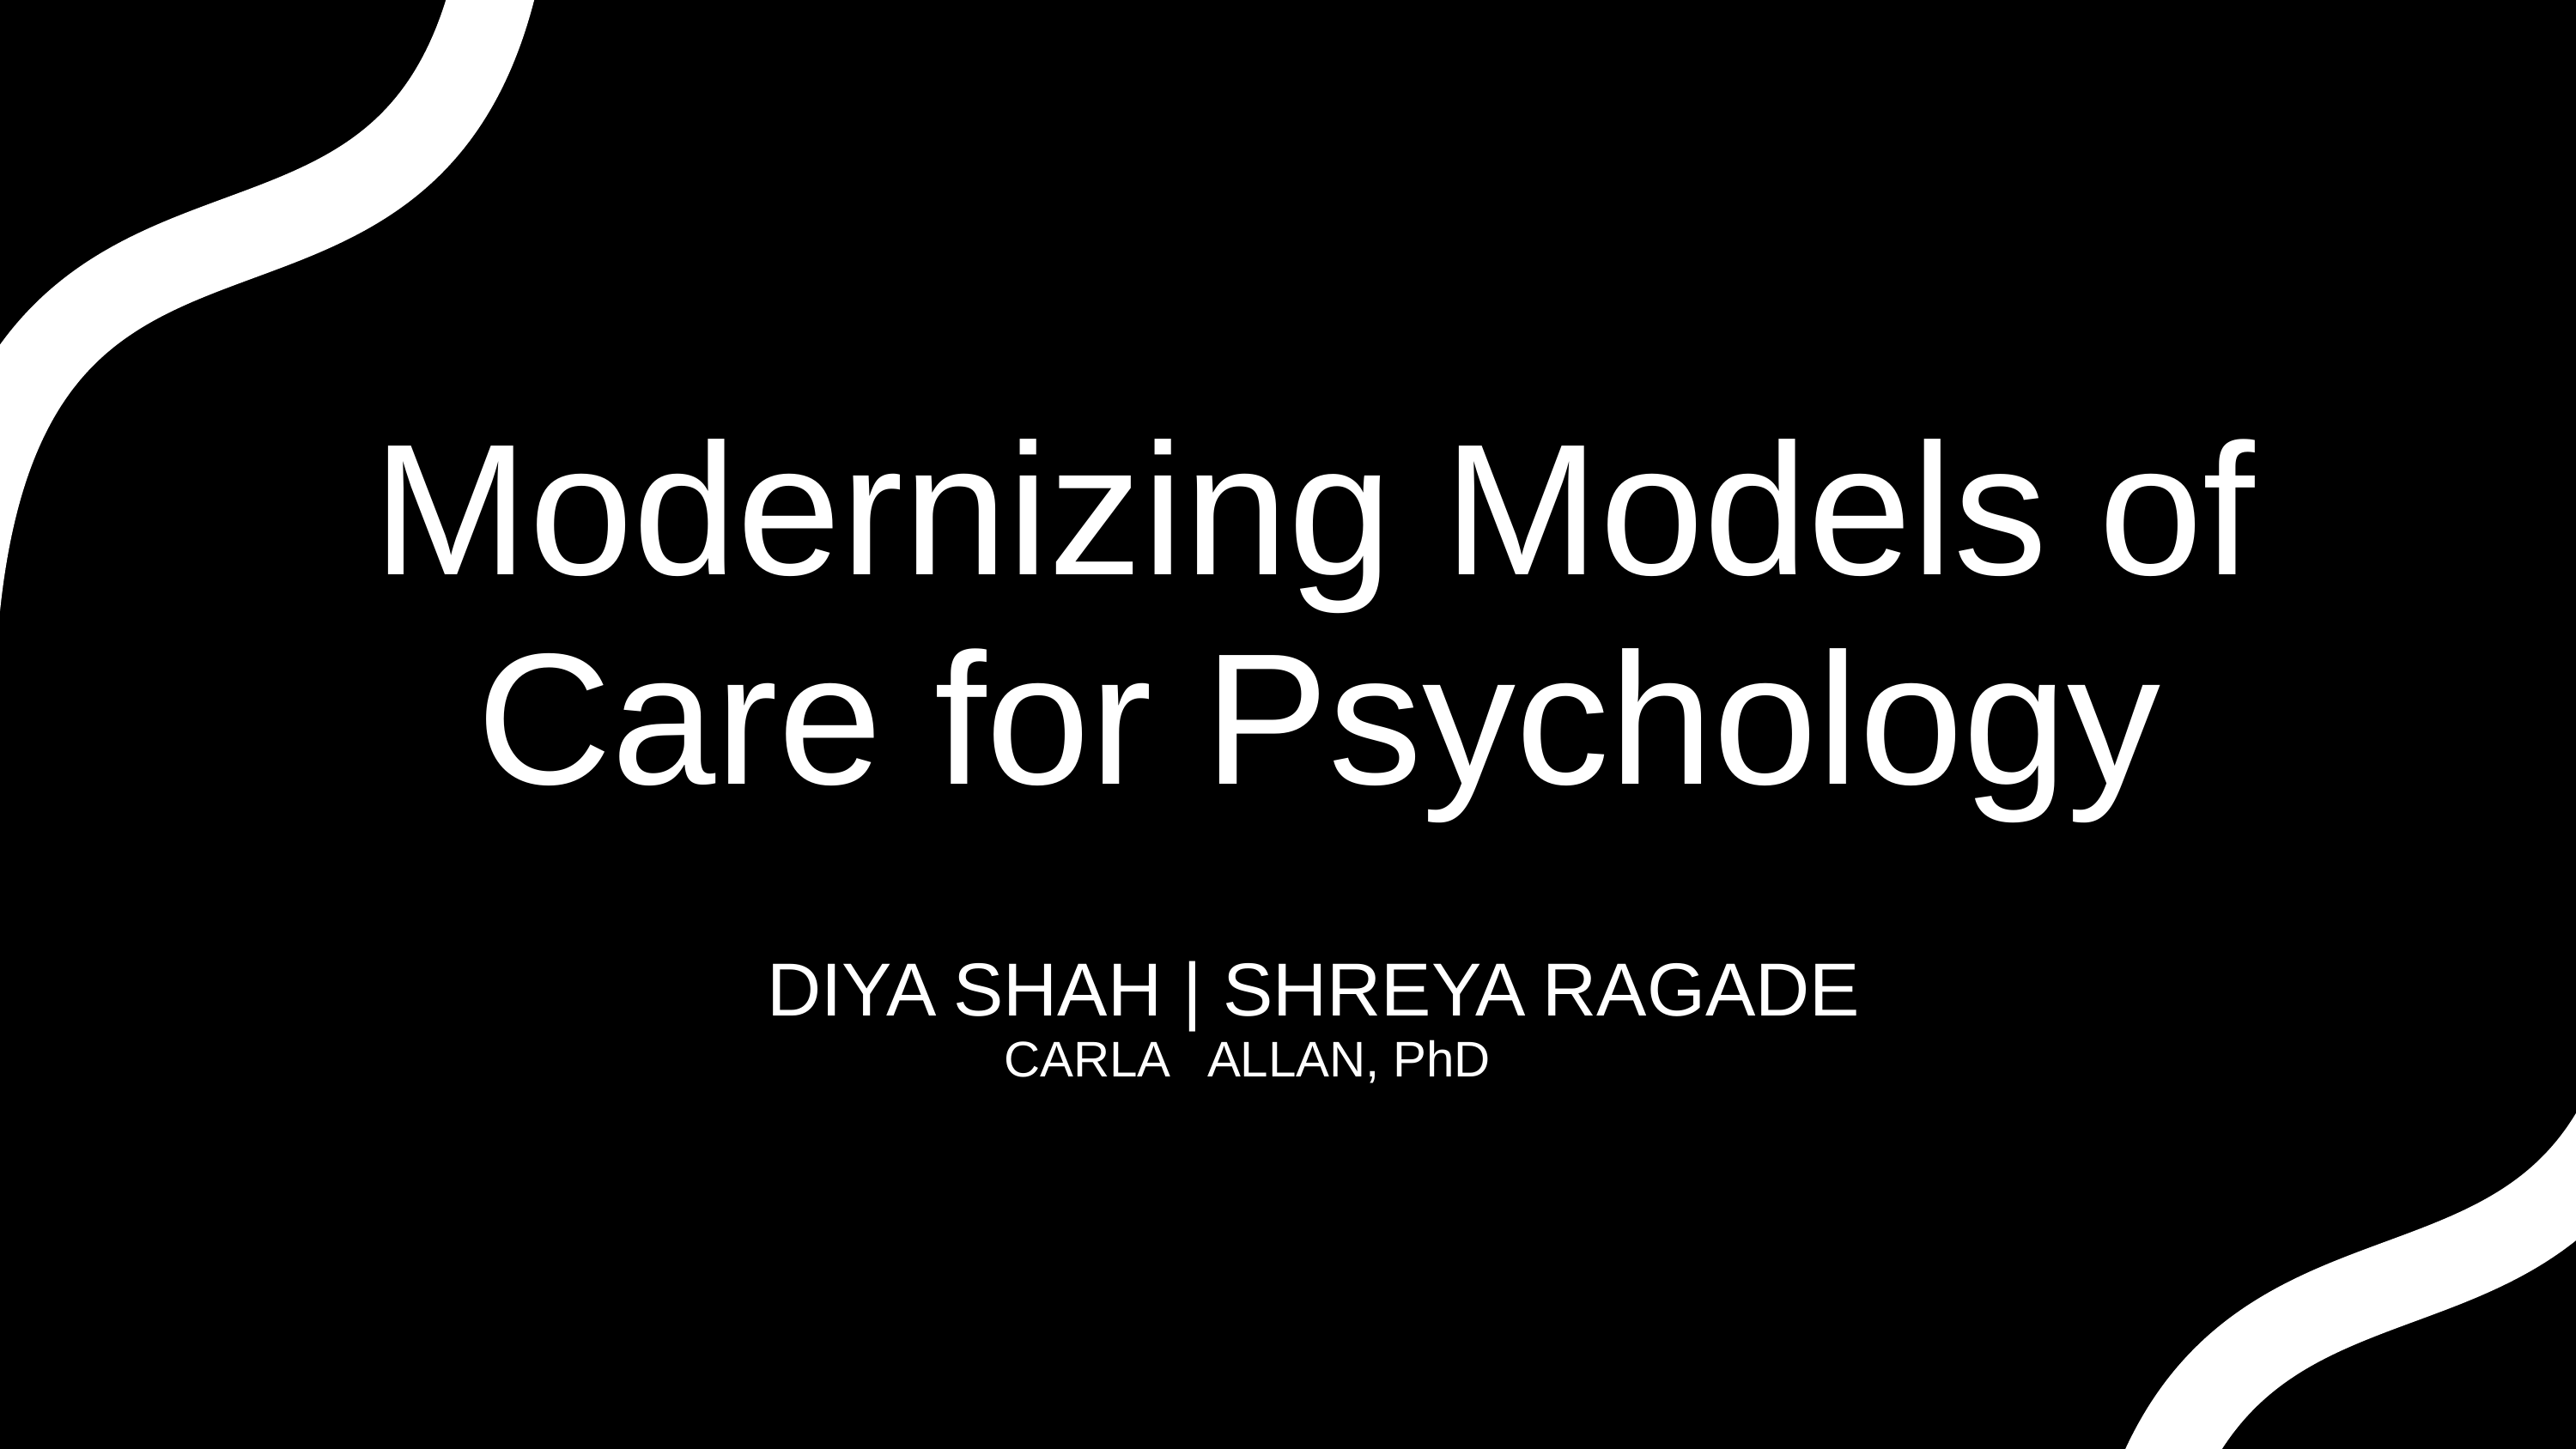

Modernizing Models of Care for Psychology
DIYA SHAH | SHREYA RAGADE
 CARLA ALLAN, PhD